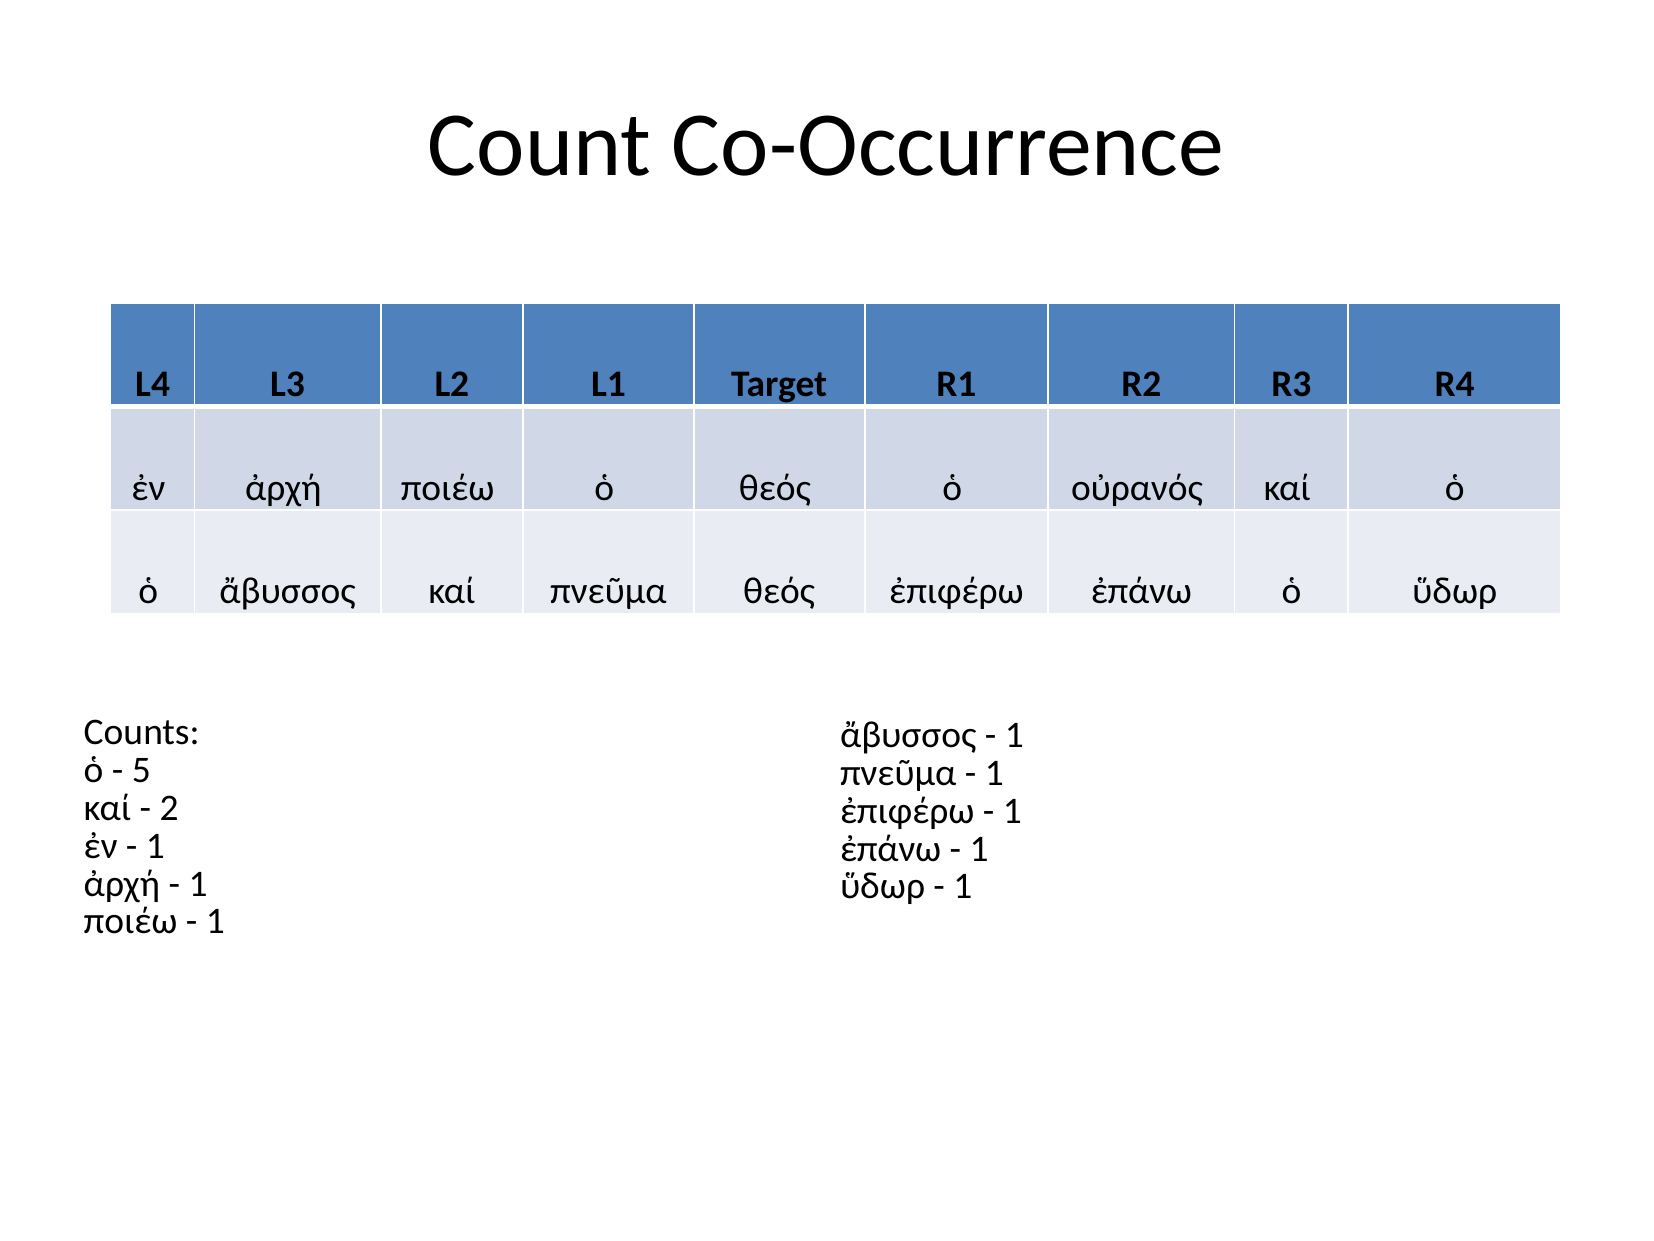

# Count Co-Occurrence
| L4 | L3 | L2 | L1 | Target | R1 | R2 | R3 | R4 |
| --- | --- | --- | --- | --- | --- | --- | --- | --- |
| ἐν | ἀρχή | ποιέω | ὁ | θεός | ὁ | οὐρανός | καί | ὁ |
| ὁ | ἄβυσσος | καί | πνεῦμα | θεός | ἐπιφέρω | ἐπάνω | ὁ | ὕδωρ |
Counts:
ὁ - 5
καί - 2
ἐν - 1
ἀρχή - 1
ποιέω - 1
ἄβυσσος - 1
πνεῦμα - 1
ἐπιφέρω - 1
ἐπάνω - 1
ὕδωρ - 1